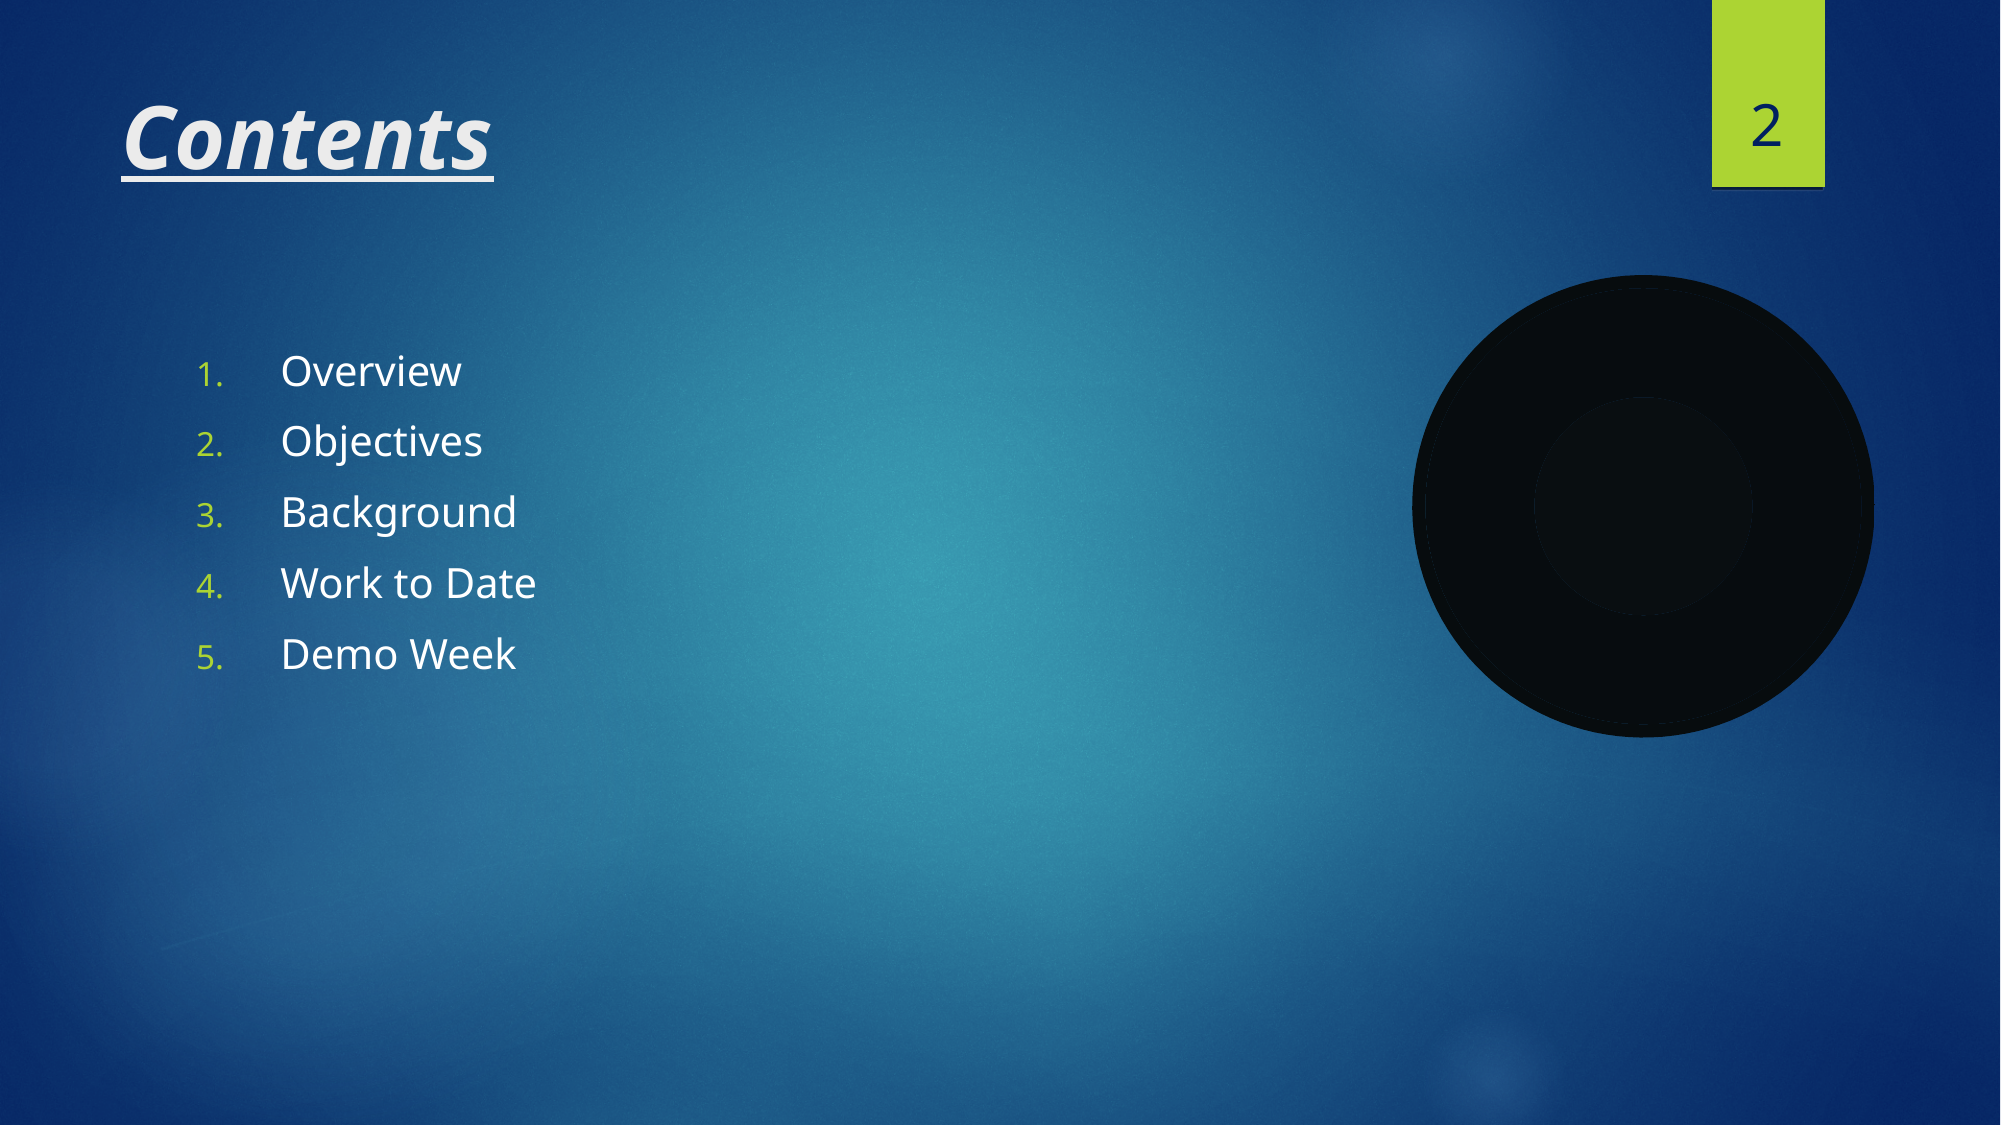

# Contents
Overview
Objectives
Background
Work to Date
Demo Week